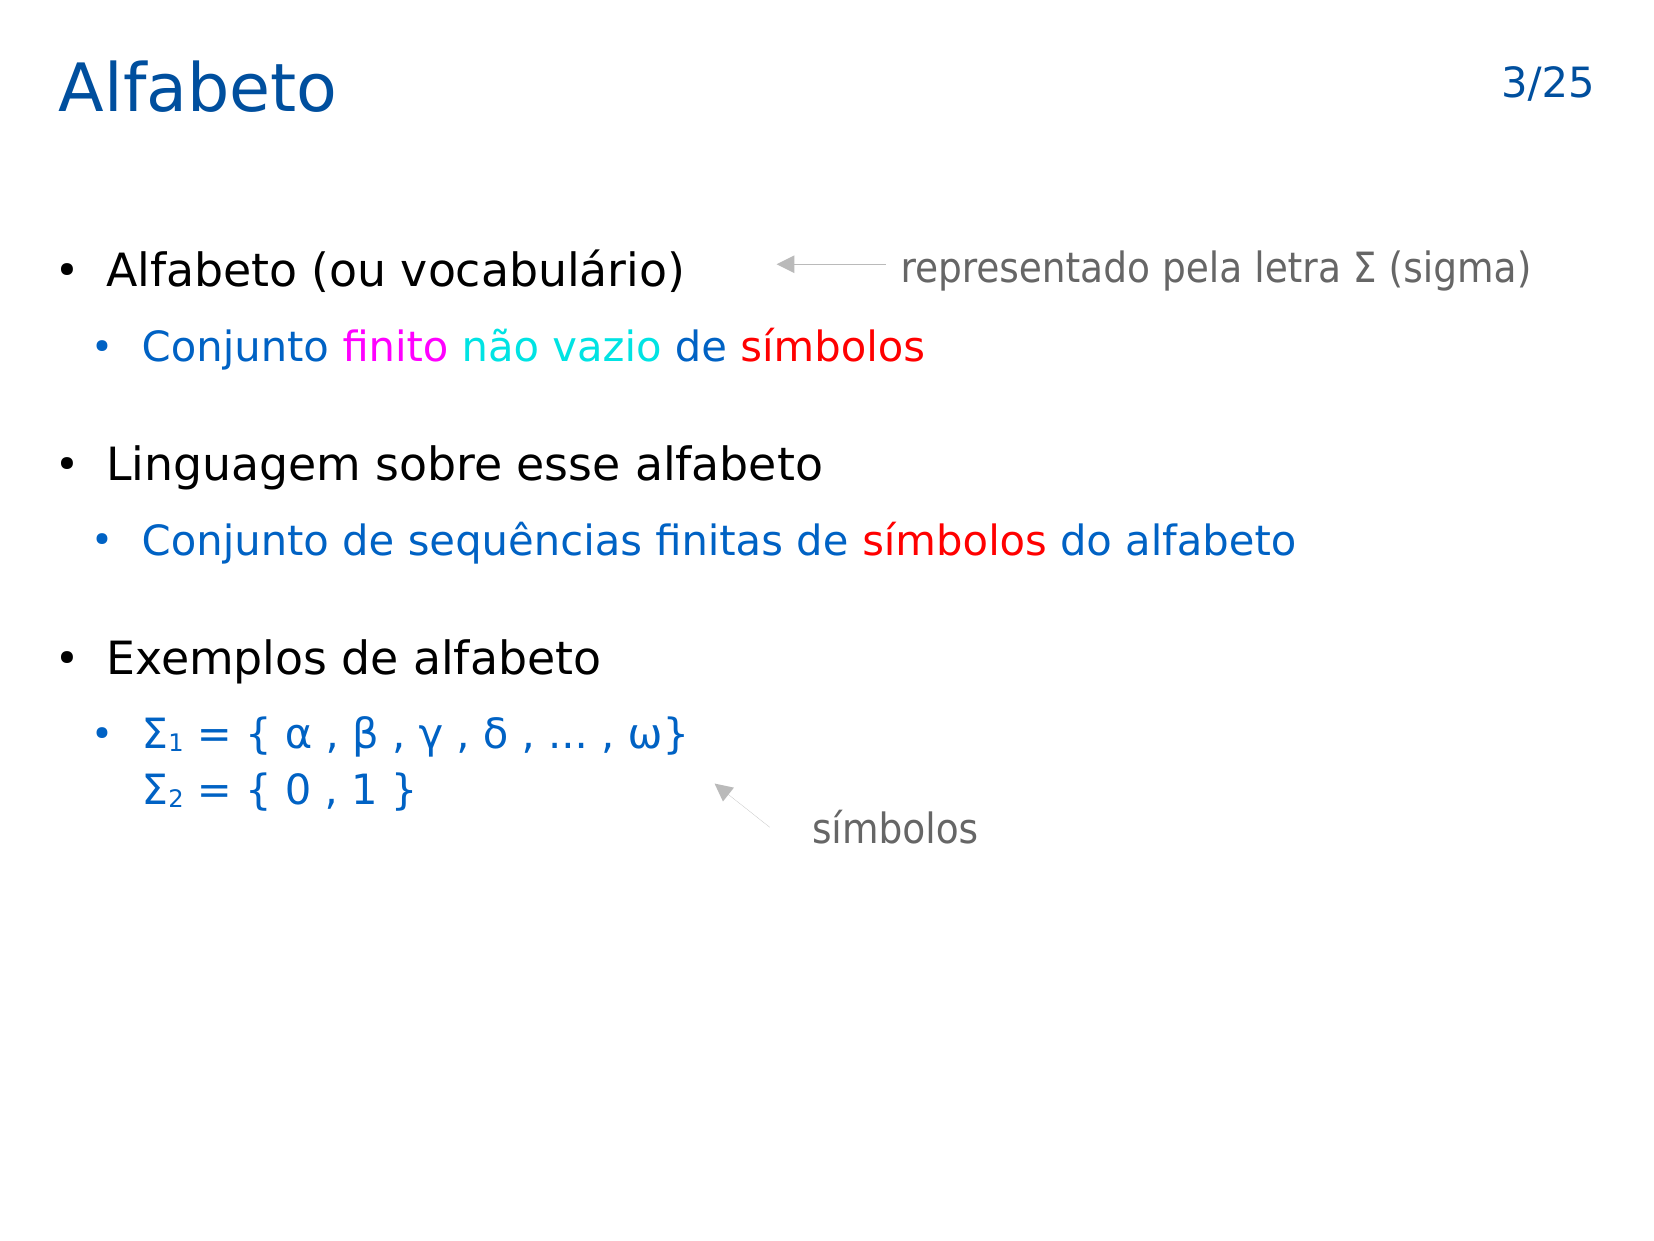

# Alfabeto
3
Alfabeto (ou vocabulário)
Conjunto finito não vazio de símbolos
Linguagem sobre esse alfabeto
Conjunto de sequências finitas de símbolos do alfabeto
Exemplos de alfabeto
Σ1 = { α , β , γ , δ , ... , ω}
Σ2 = { 0 , 1 }
representado pela letra Σ (sigma)
símbolos